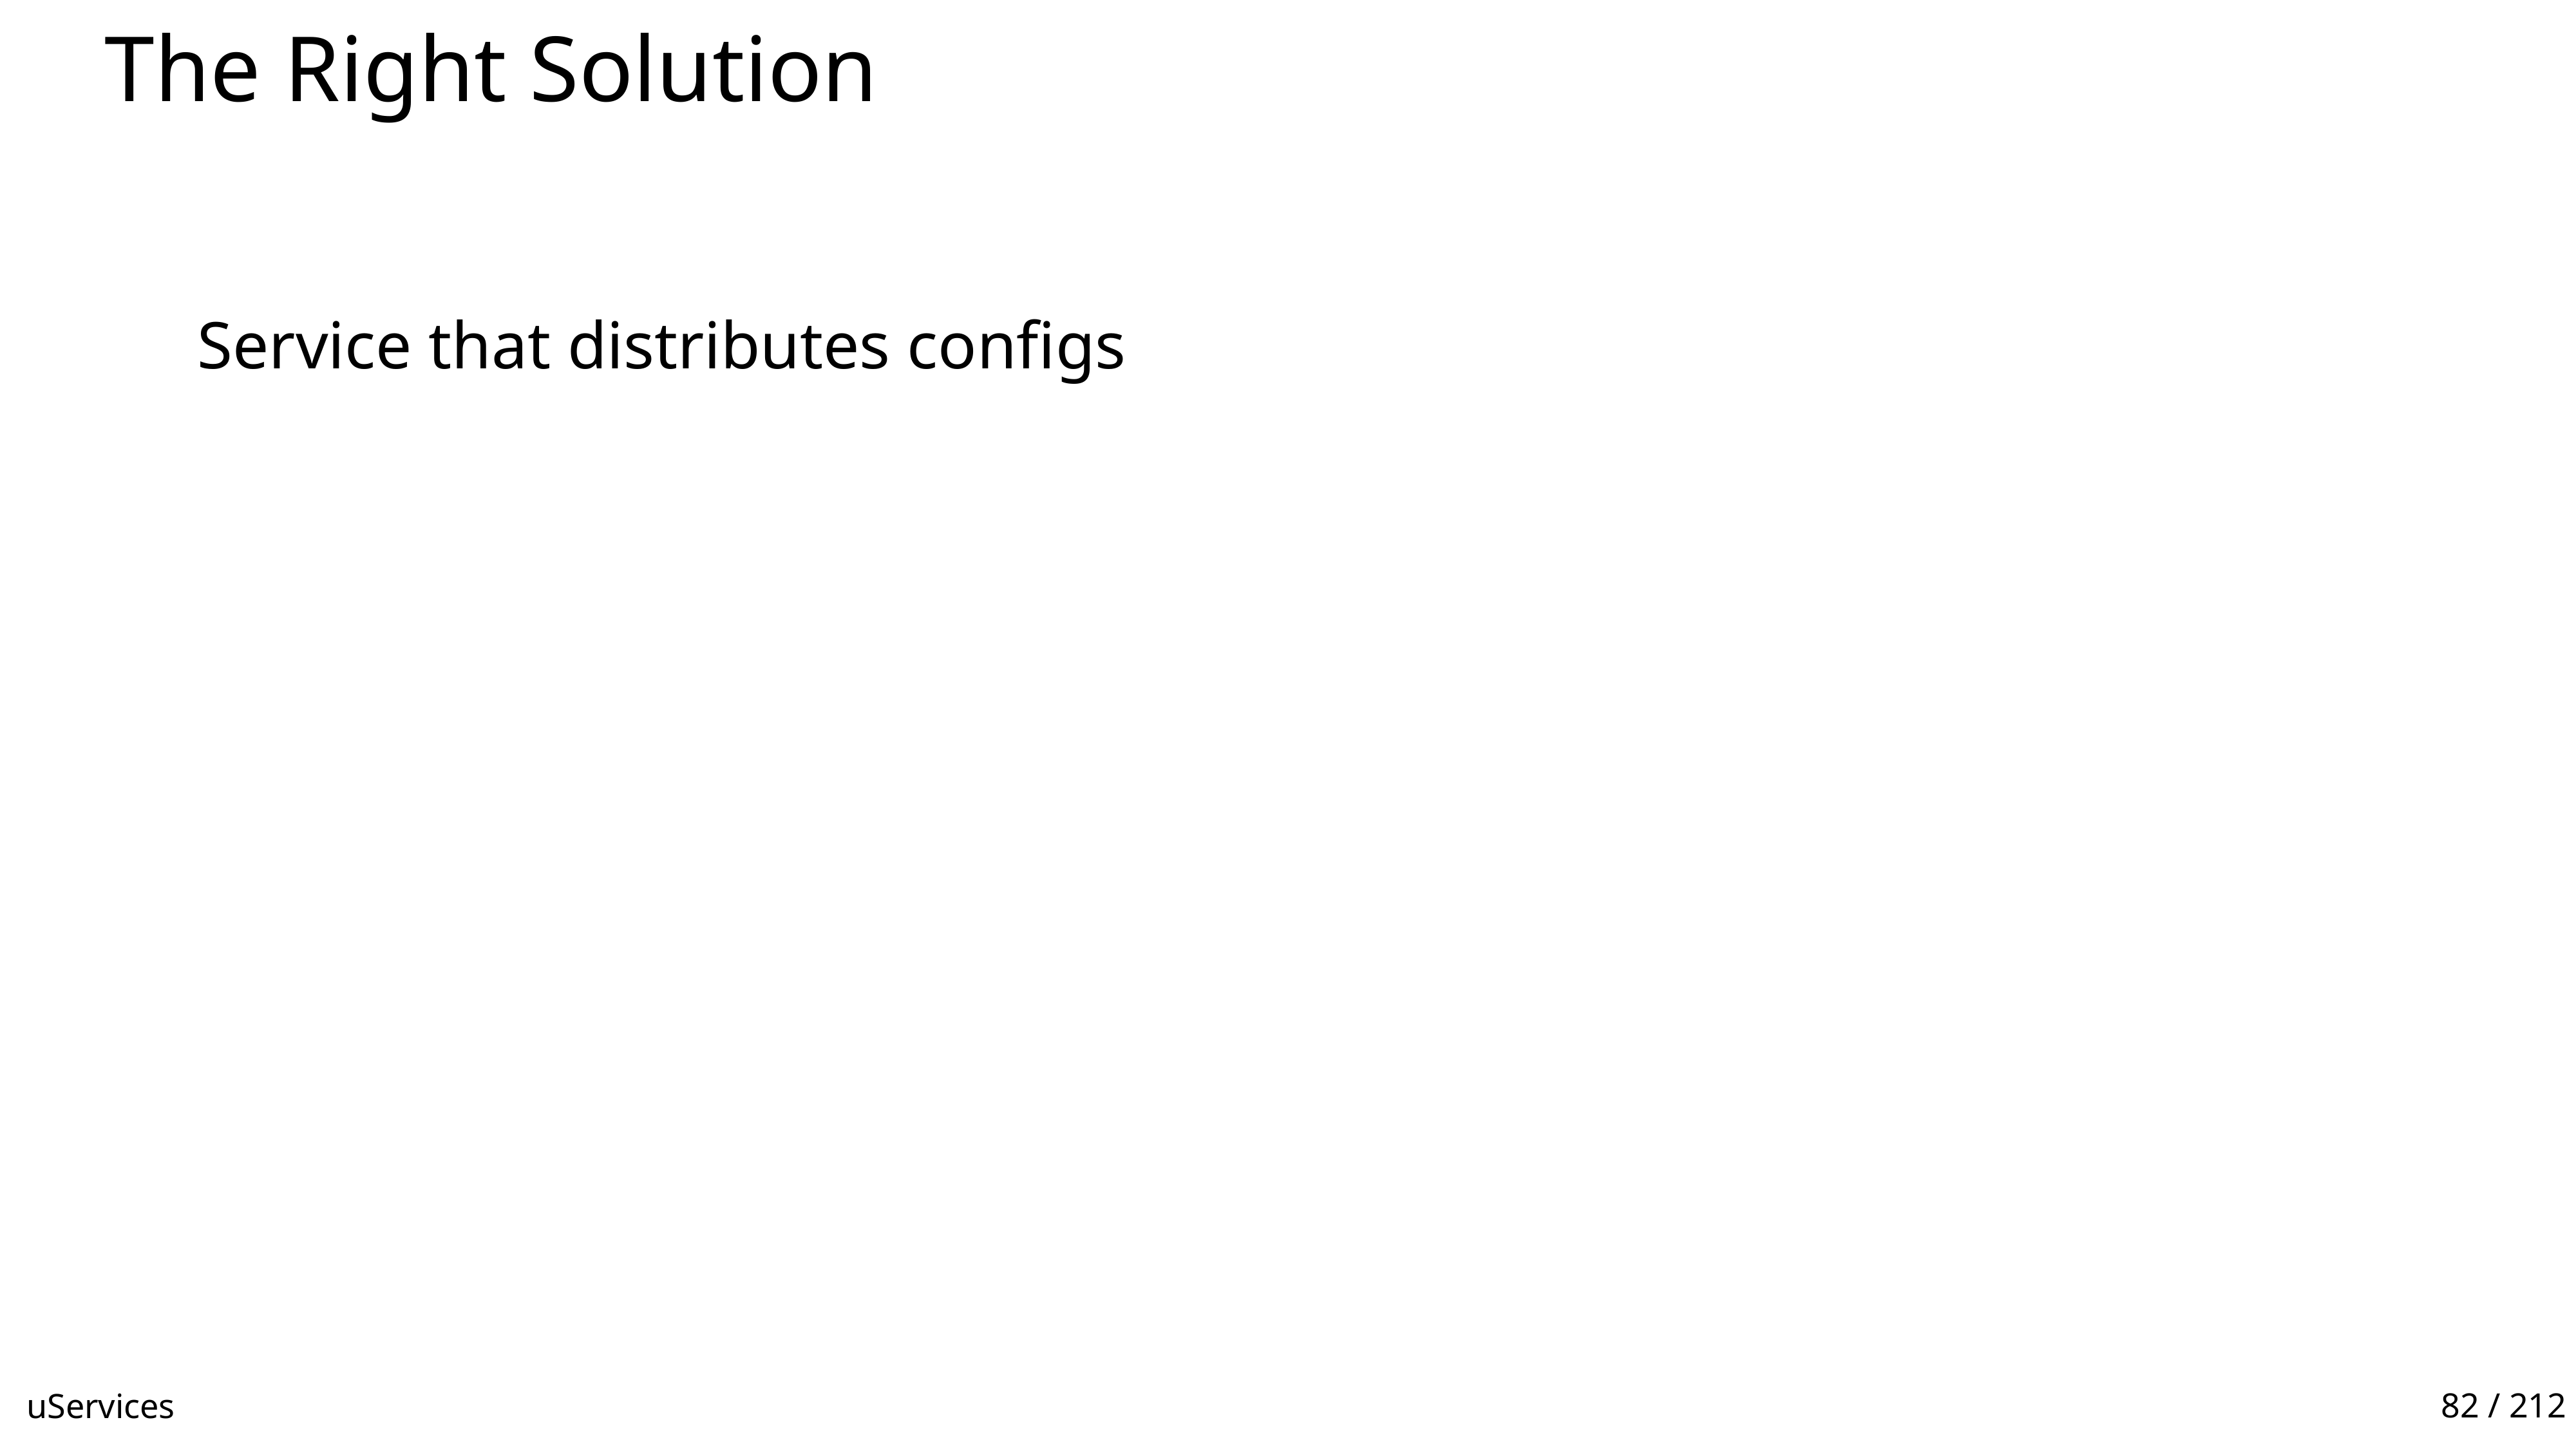

The Right Solution
# Service that distributes configs
uServices